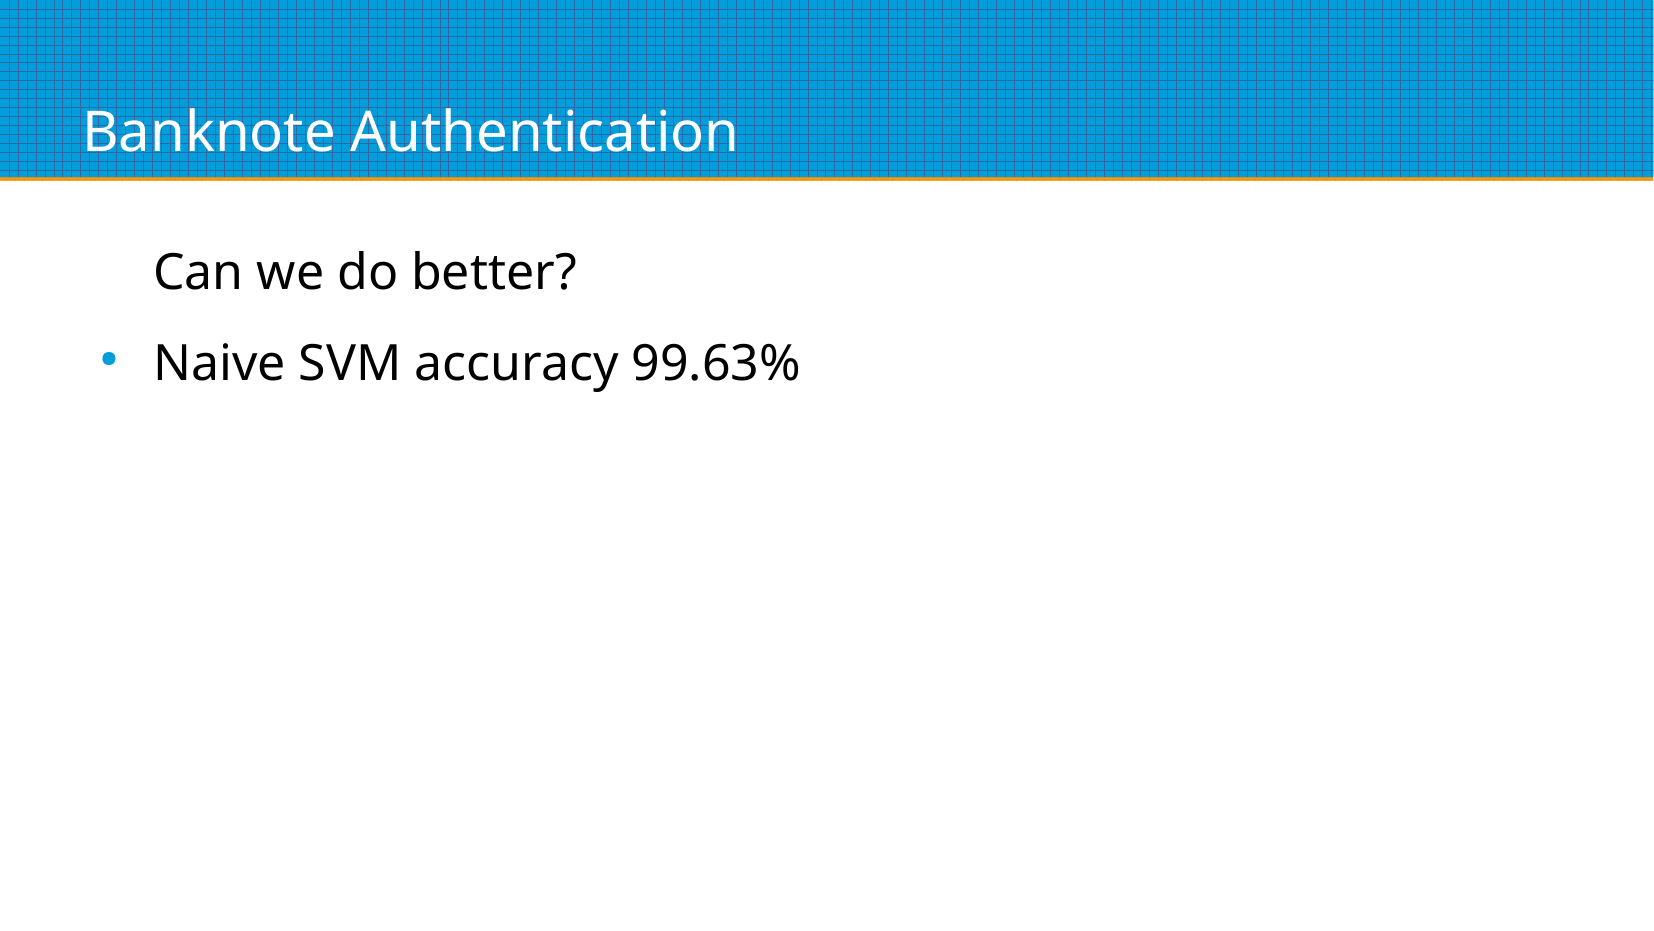

# Banknote Authentication
Can we do better?
Naive SVM accuracy 99.63%